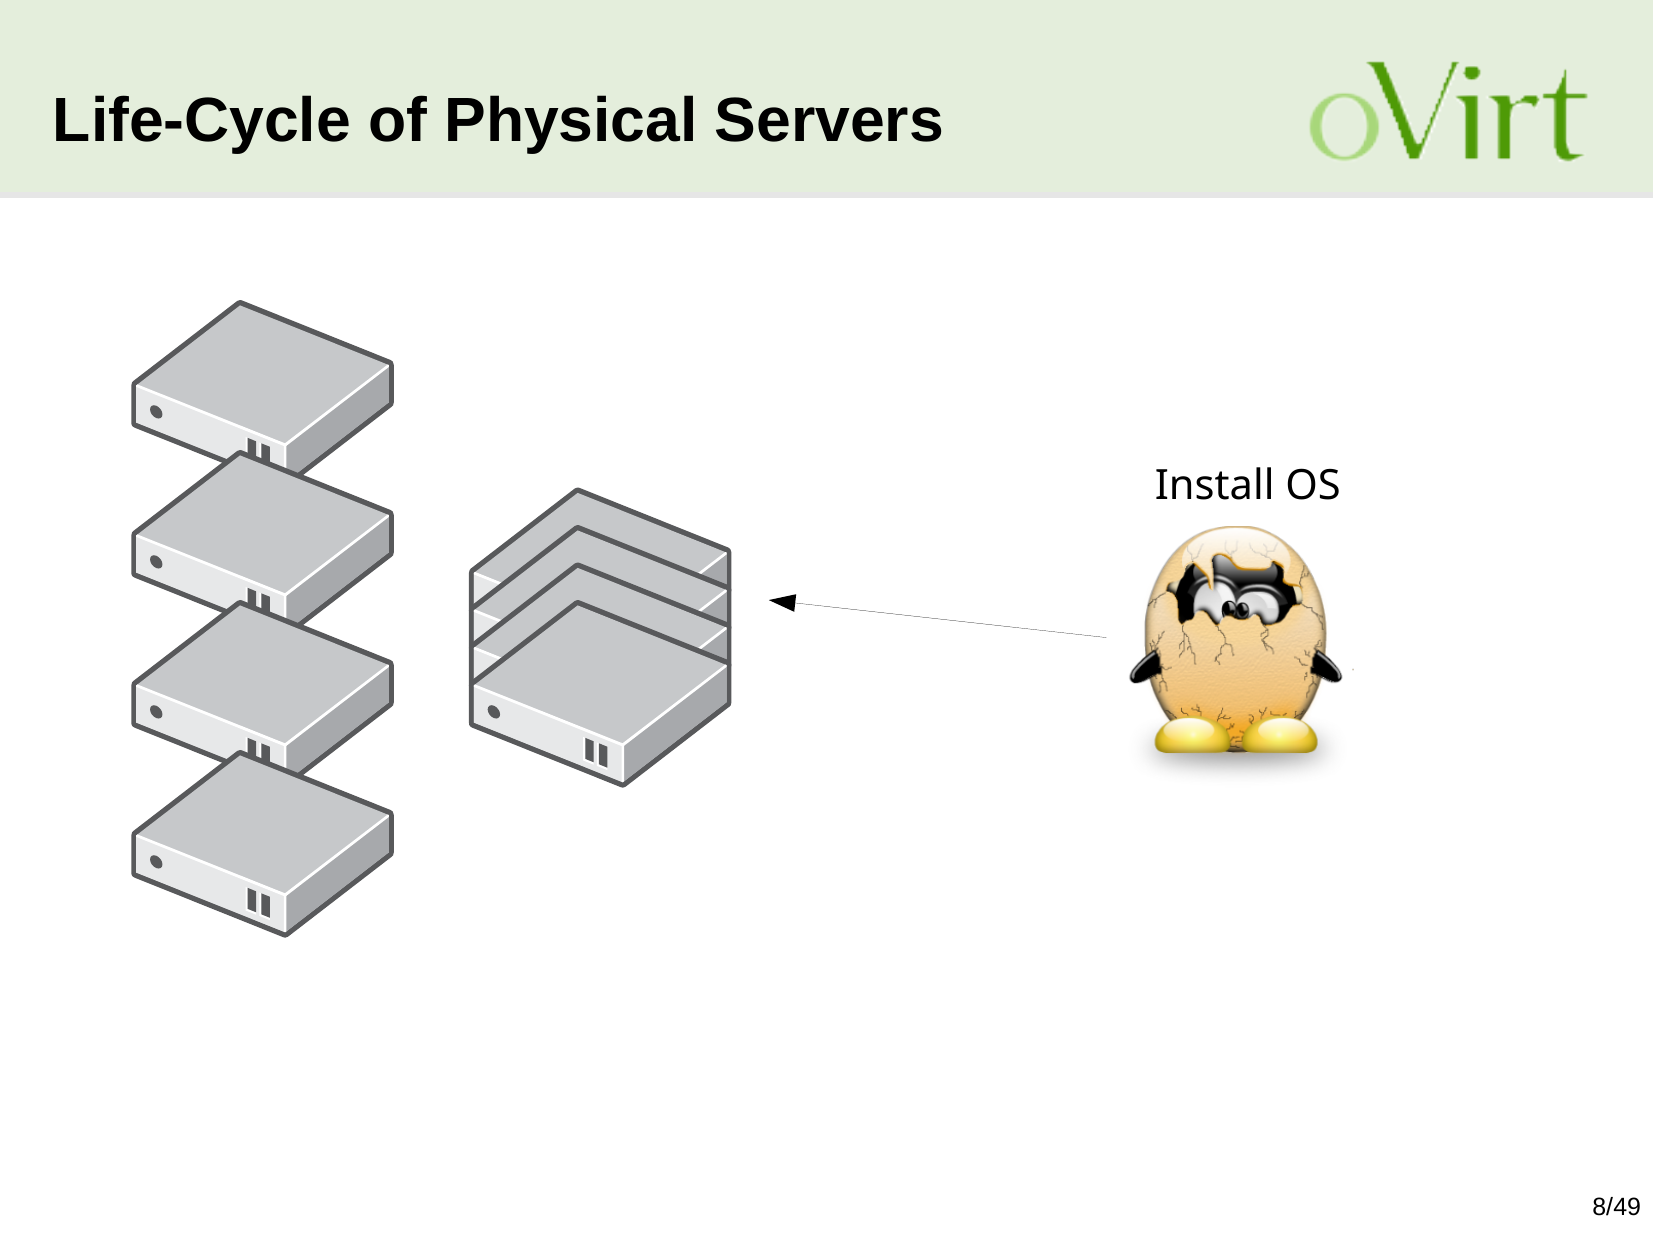

# Life-Cycle of Physical Servers
Install OS